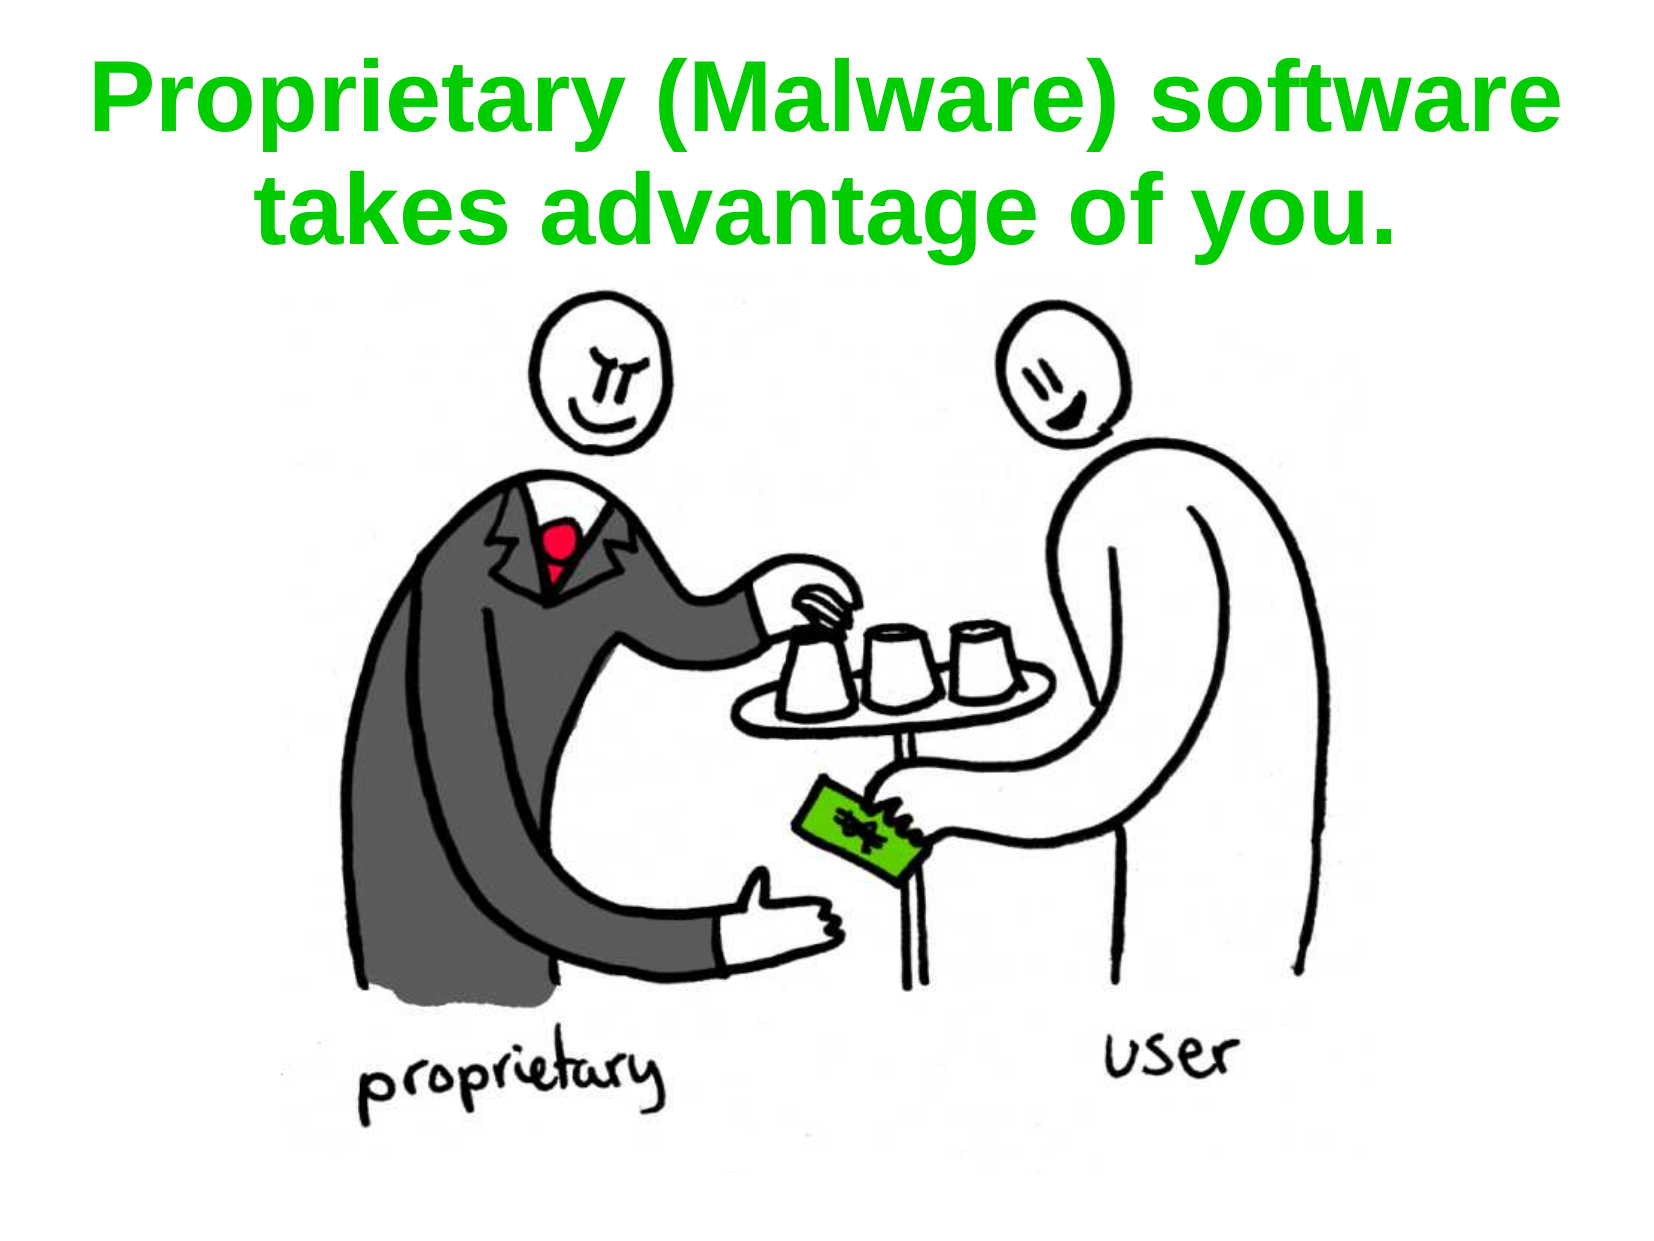

# Proprietary (Malware) software takes advantage of you.